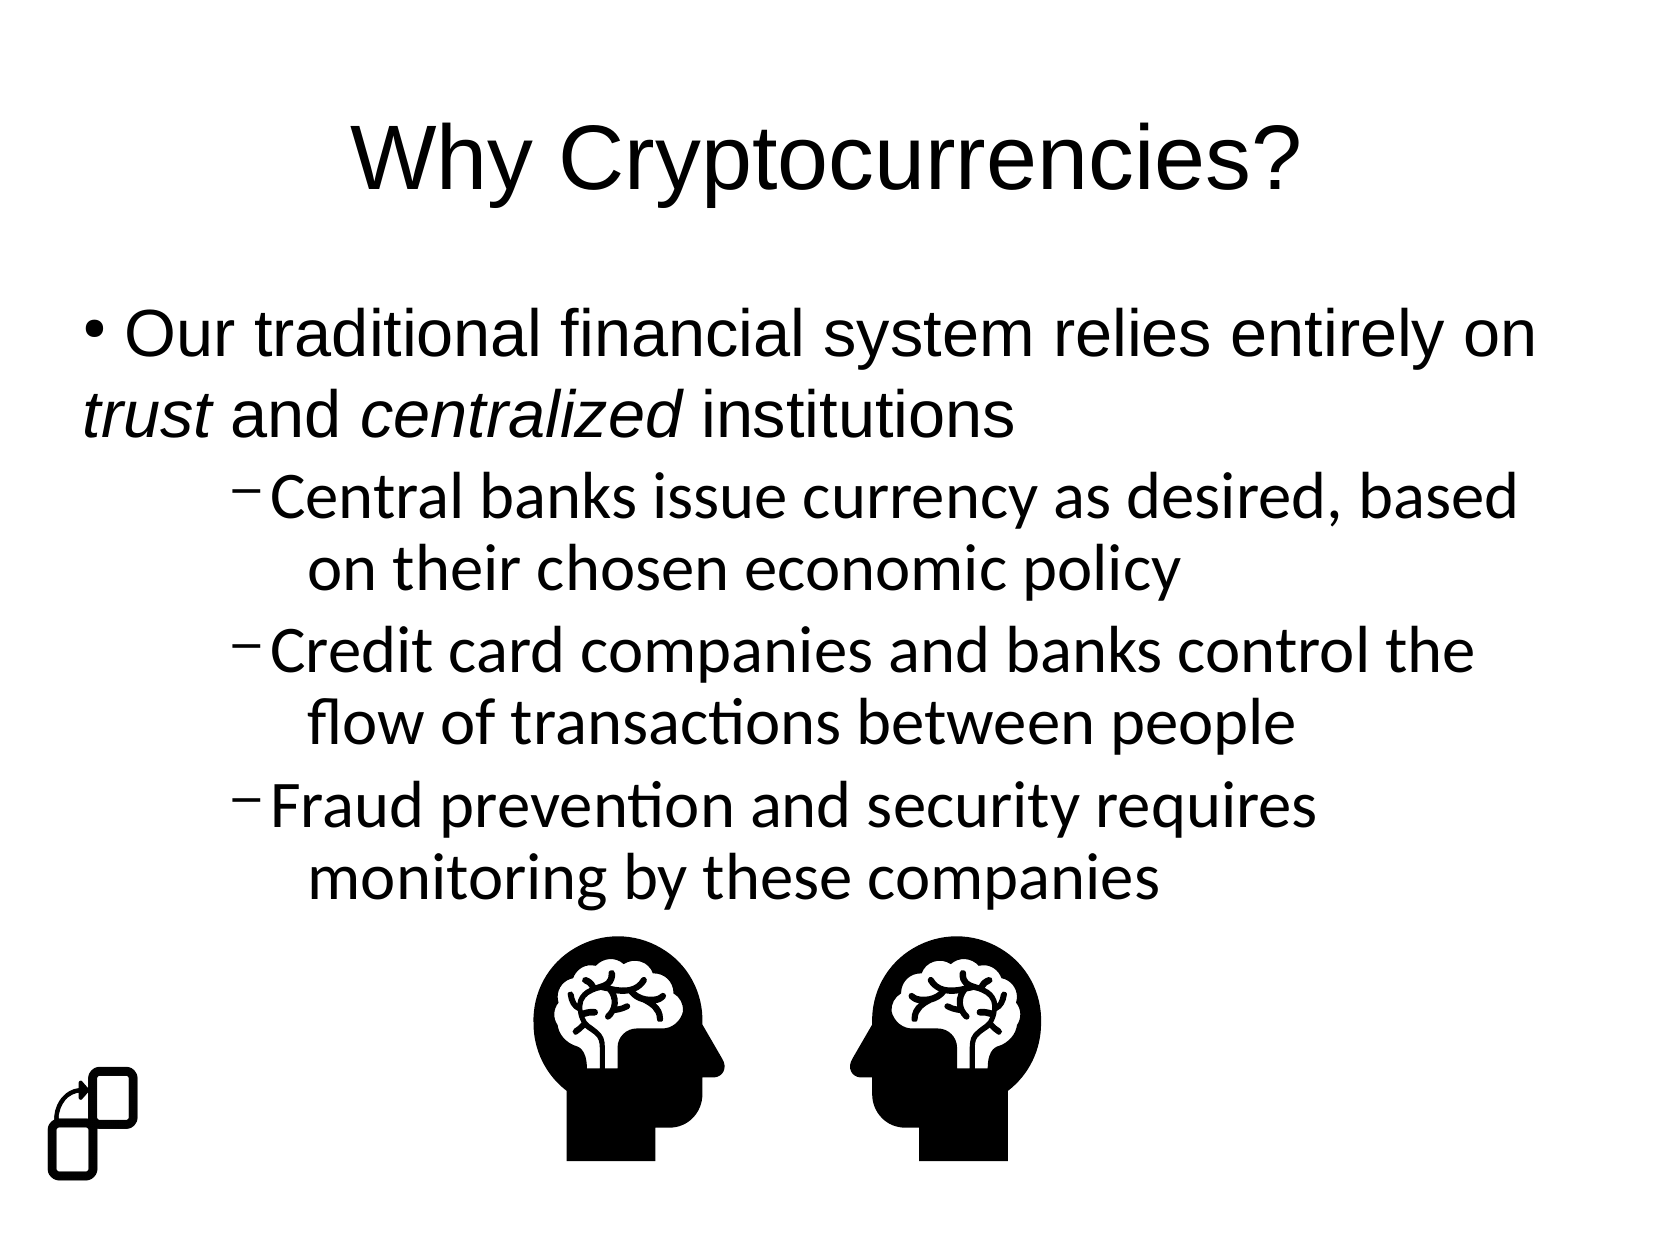

Why Cryptocurrencies?
# Our traditional financial system relies entirely on trust and centralized institutions
Central banks issue currency as desired, based on their chosen economic policy
Credit card companies and banks control the flow of transactions between people
Fraud prevention and security requires monitoring by these companies